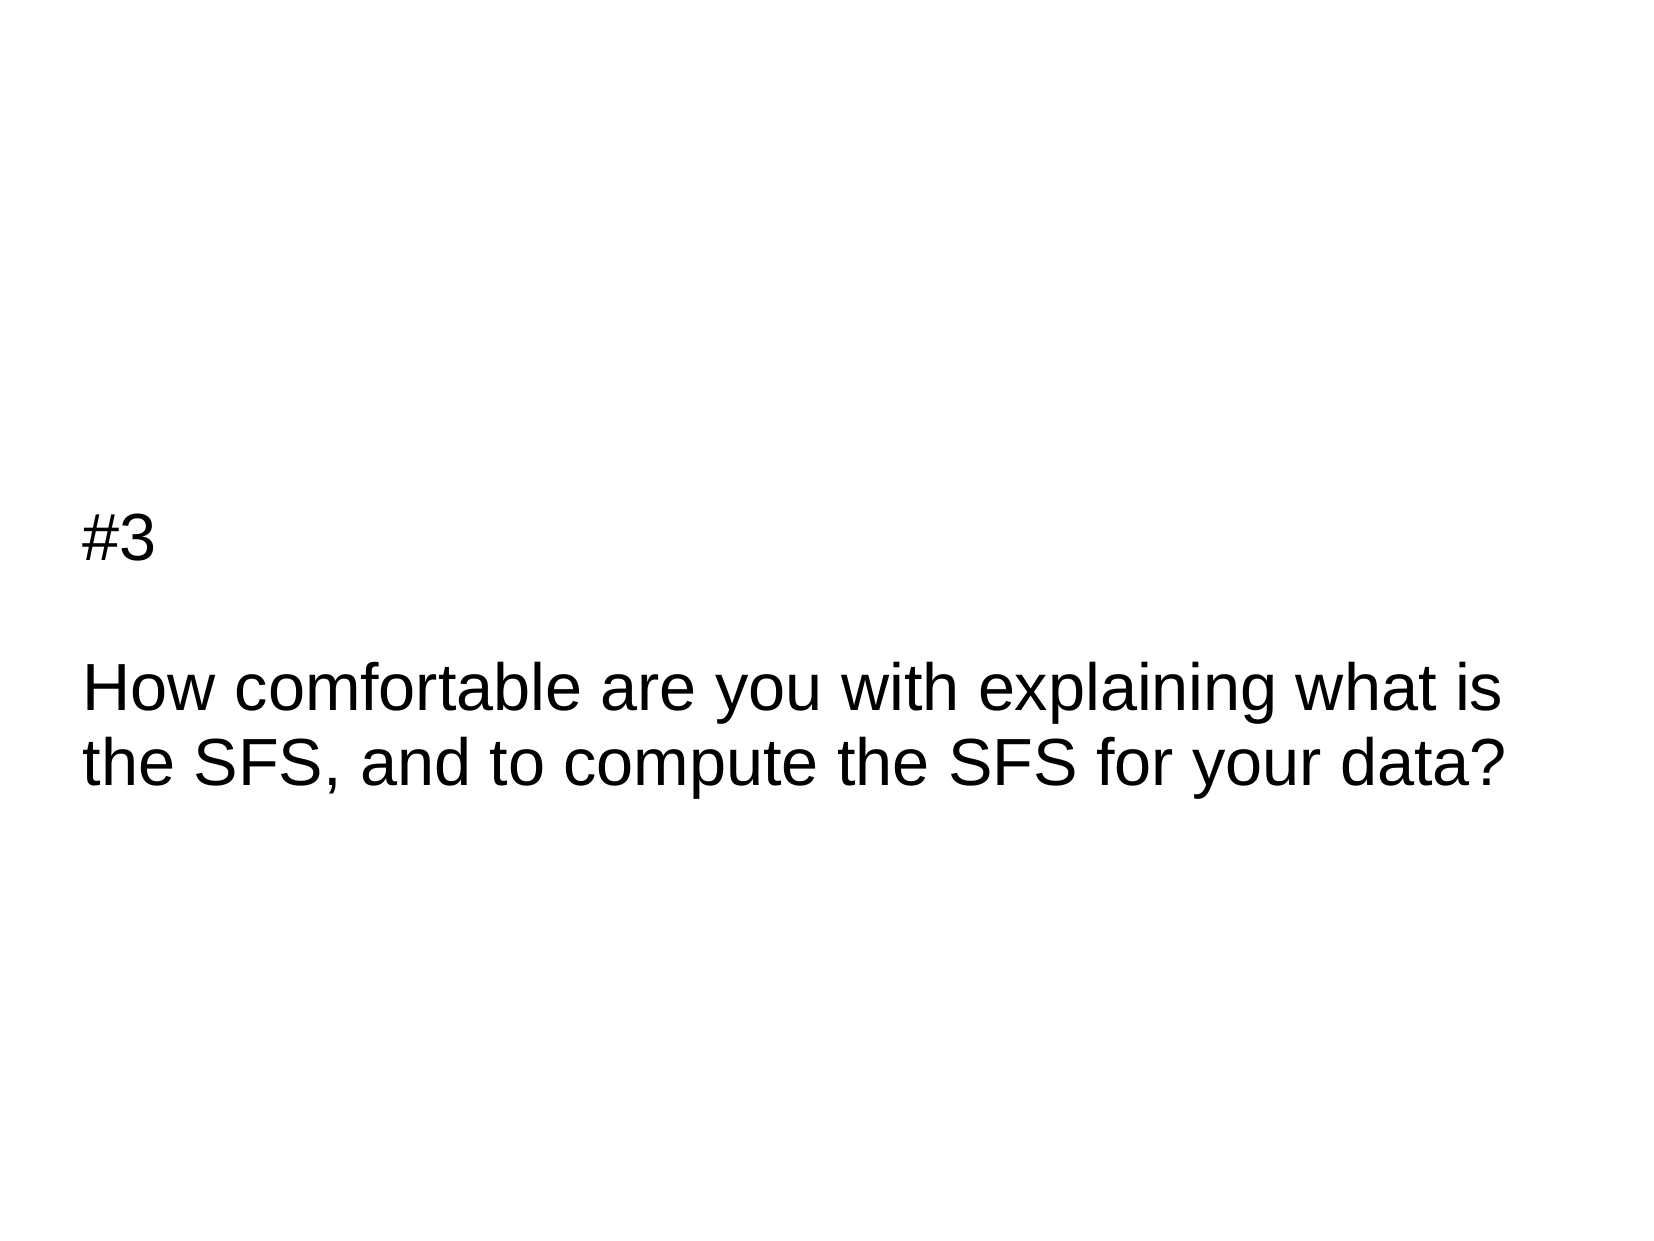

# #3
How comfortable are you with explaining what is the SFS, and to compute the SFS for your data?